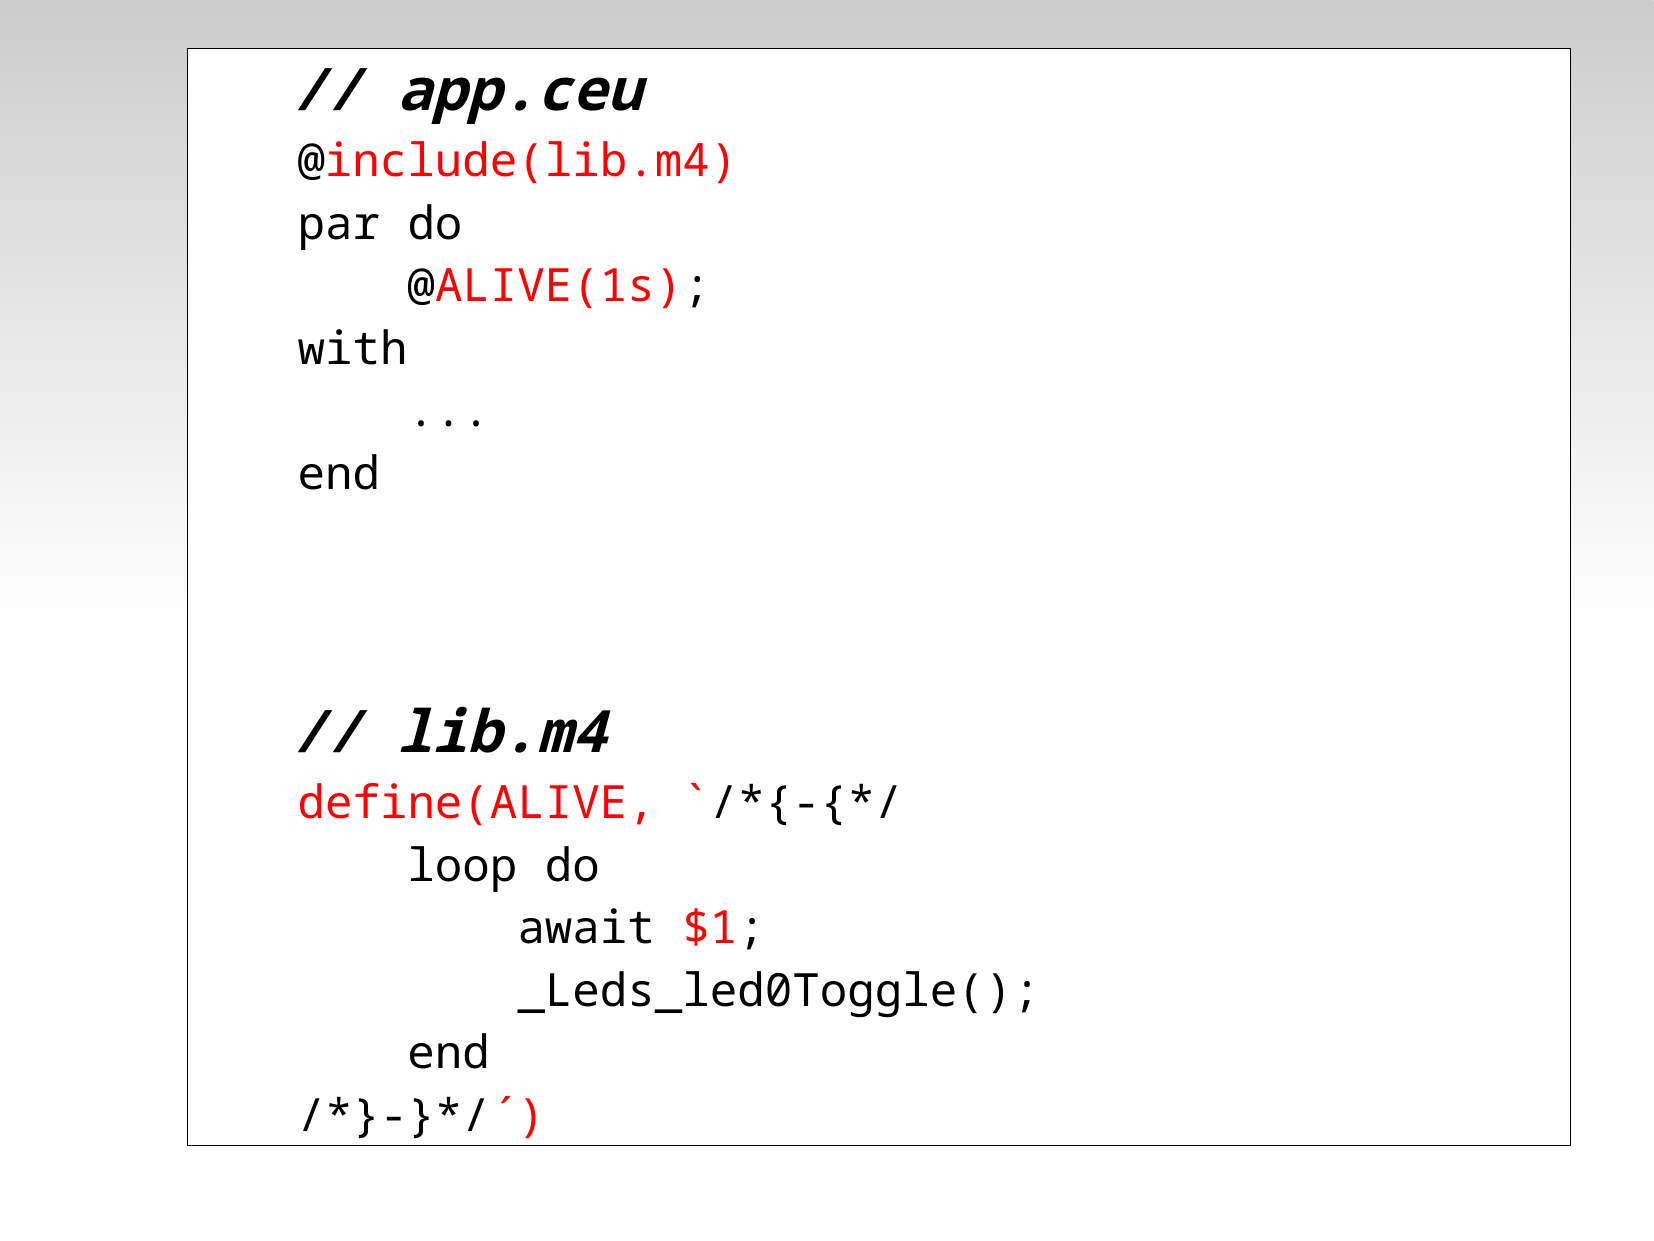

# // app.ceu
 @include(lib.m4)
 par do
 @ALIVE(1s);
 with
 ...
 end
 // lib.m4
 define(ALIVE, `/*{-{*/
 loop do
 await $1;
 _Leds_led0Toggle();
 end
 /*}-}*/´)